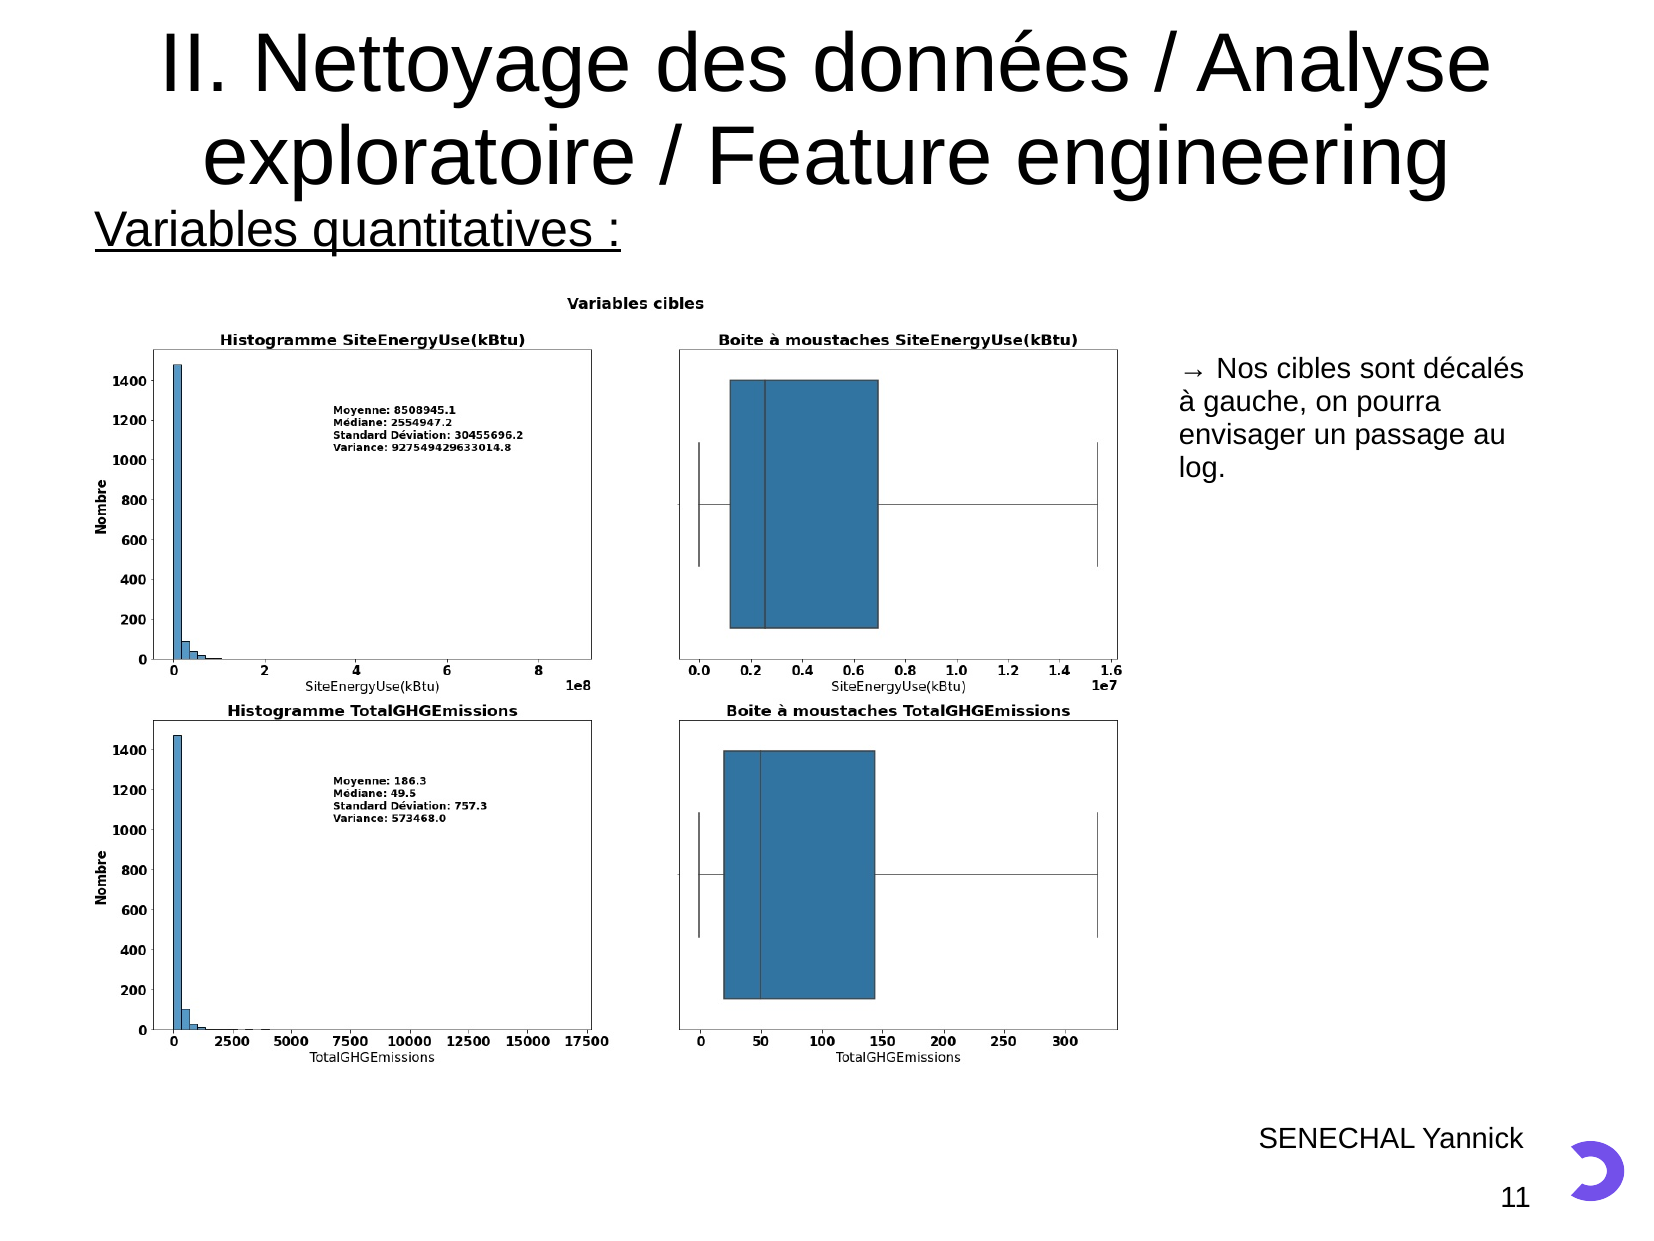

# II. Nettoyage des données / Analyse exploratoire / Feature engineering
Variables quantitatives :
→ Nos cibles sont décalés à gauche, on pourra envisager un passage au log.
SENECHAL Yannick
11